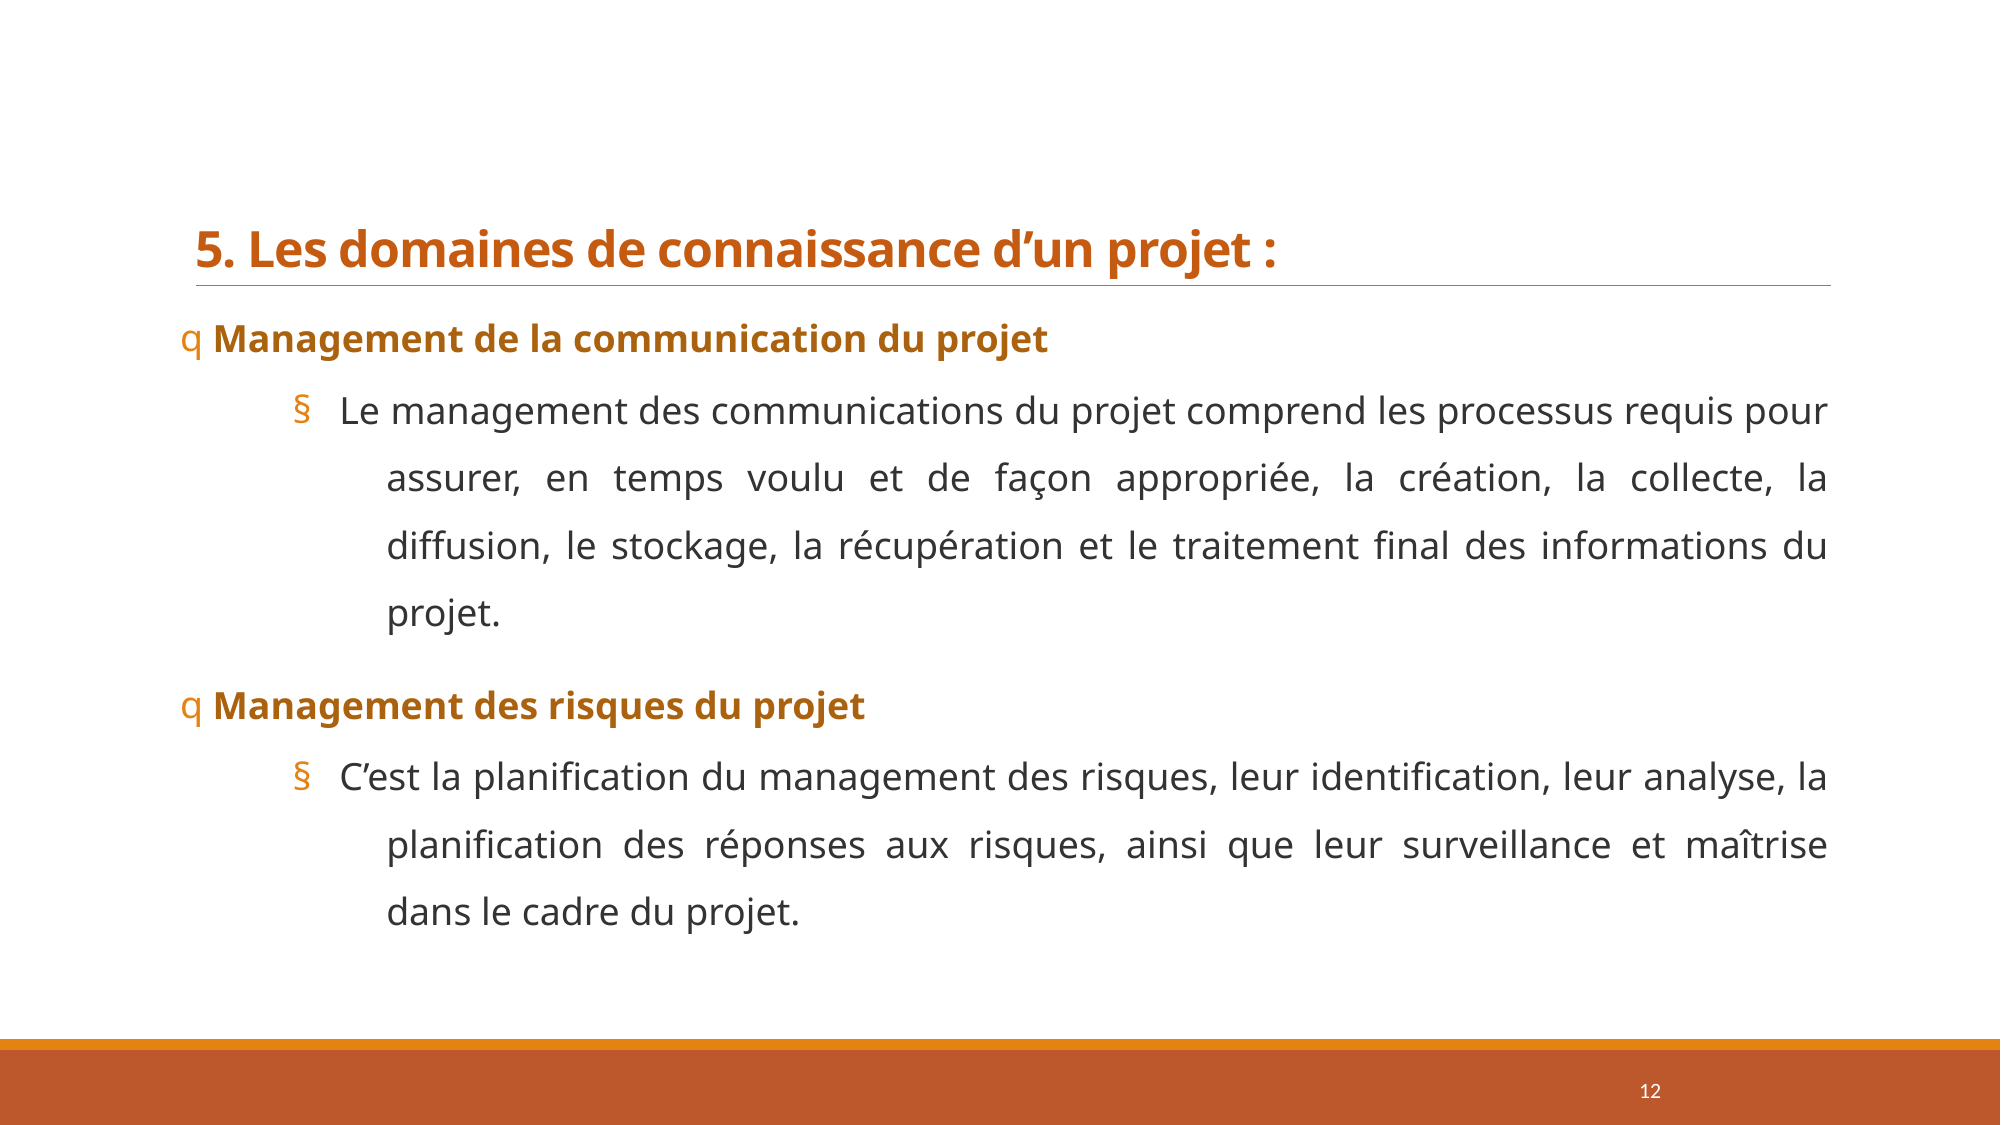

# 5. Les domaines de connaissance d’un projet :
 Management de la communication du projet
Le management des communications du projet comprend les processus requis pour assurer, en temps voulu et de façon appropriée, la création, la collecte, la diffusion, le stockage, la récupération et le traitement final des informations du projet.
 Management des risques du projet
C’est la planification du management des risques, leur identification, leur analyse, la planification des réponses aux risques, ainsi que leur surveillance et maîtrise dans le cadre du projet.